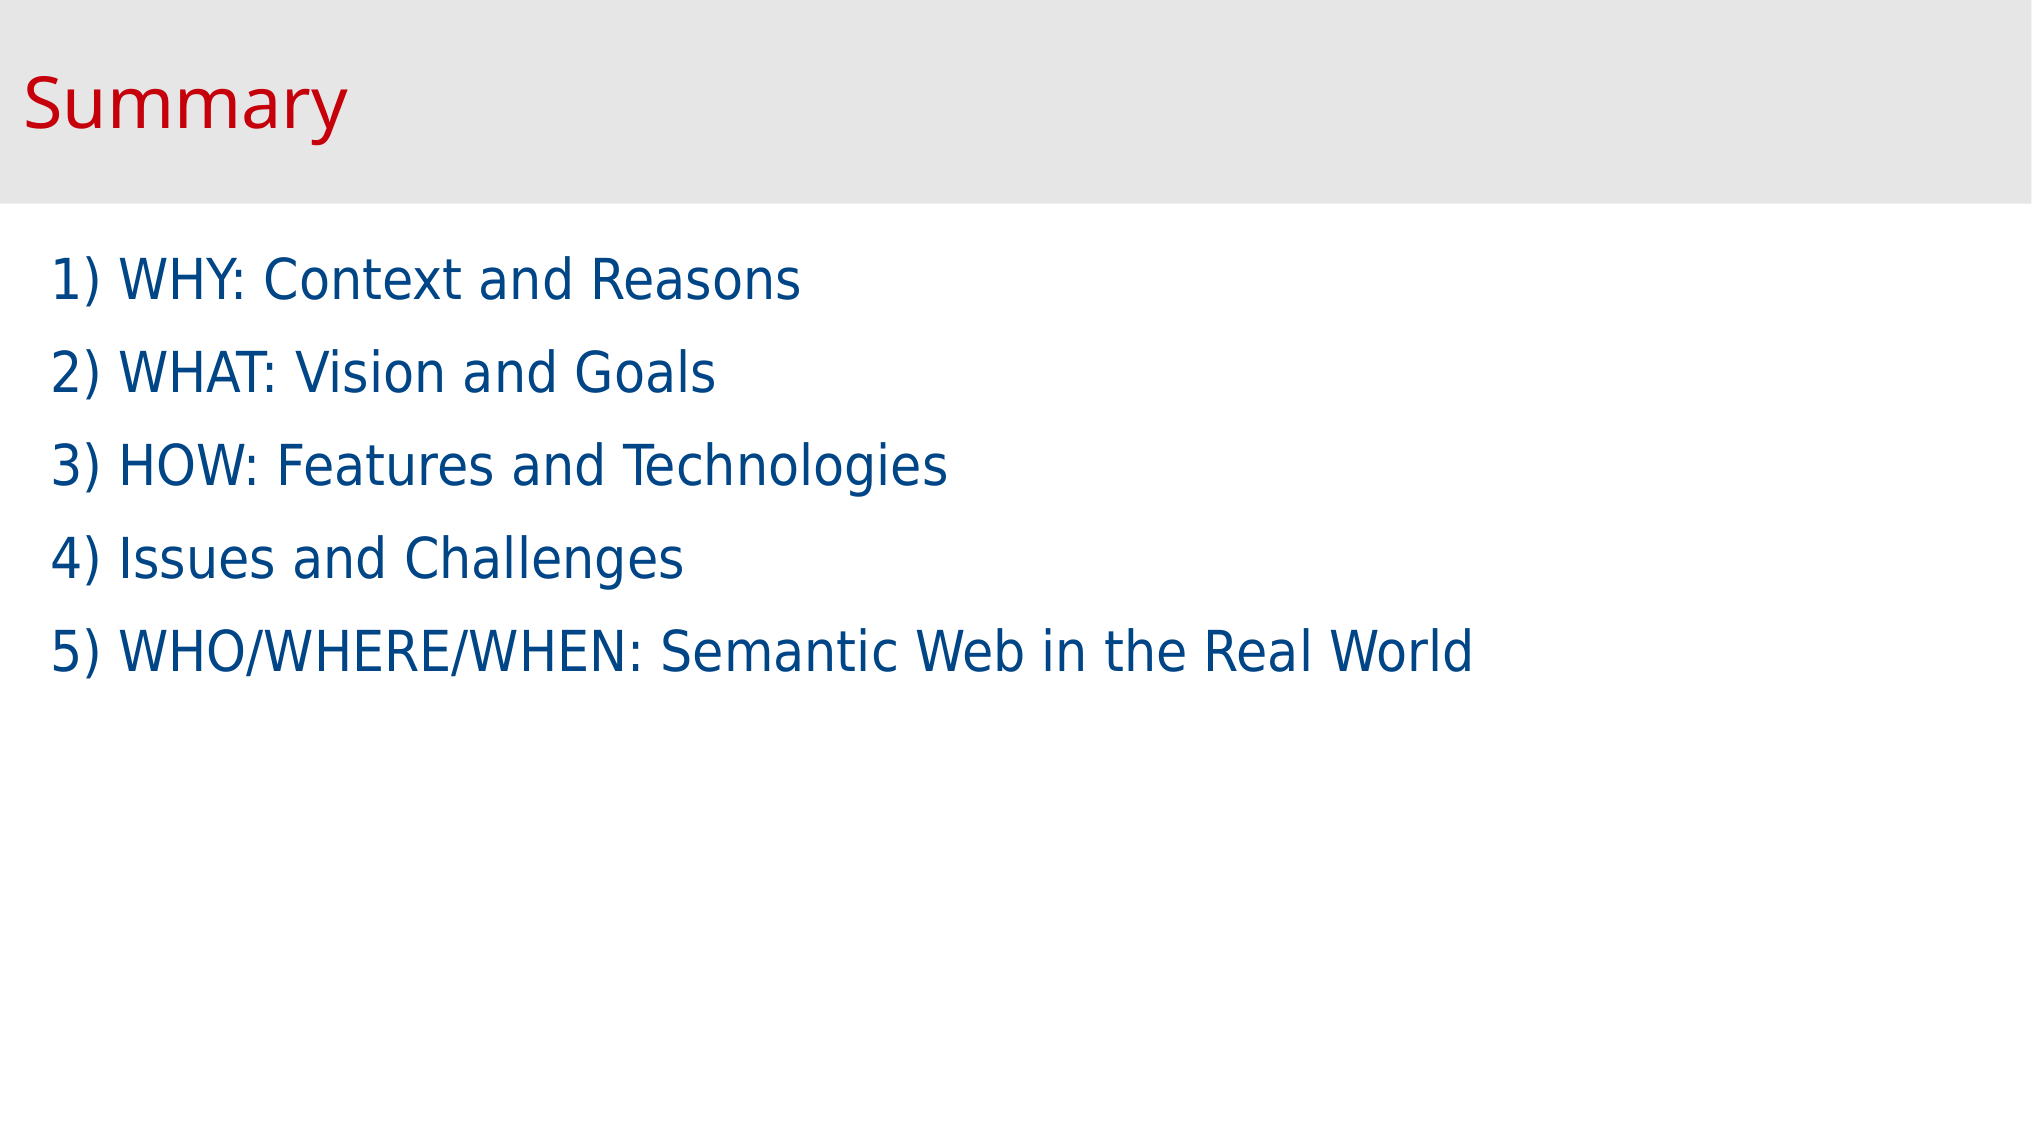

# Summary
1) WHY: Context and Reasons
2) WHAT: Vision and Goals
3) HOW: Features and Technologies
4) Issues and Challenges
5) WHO/WHERE/WHEN: Semantic Web in the Real World